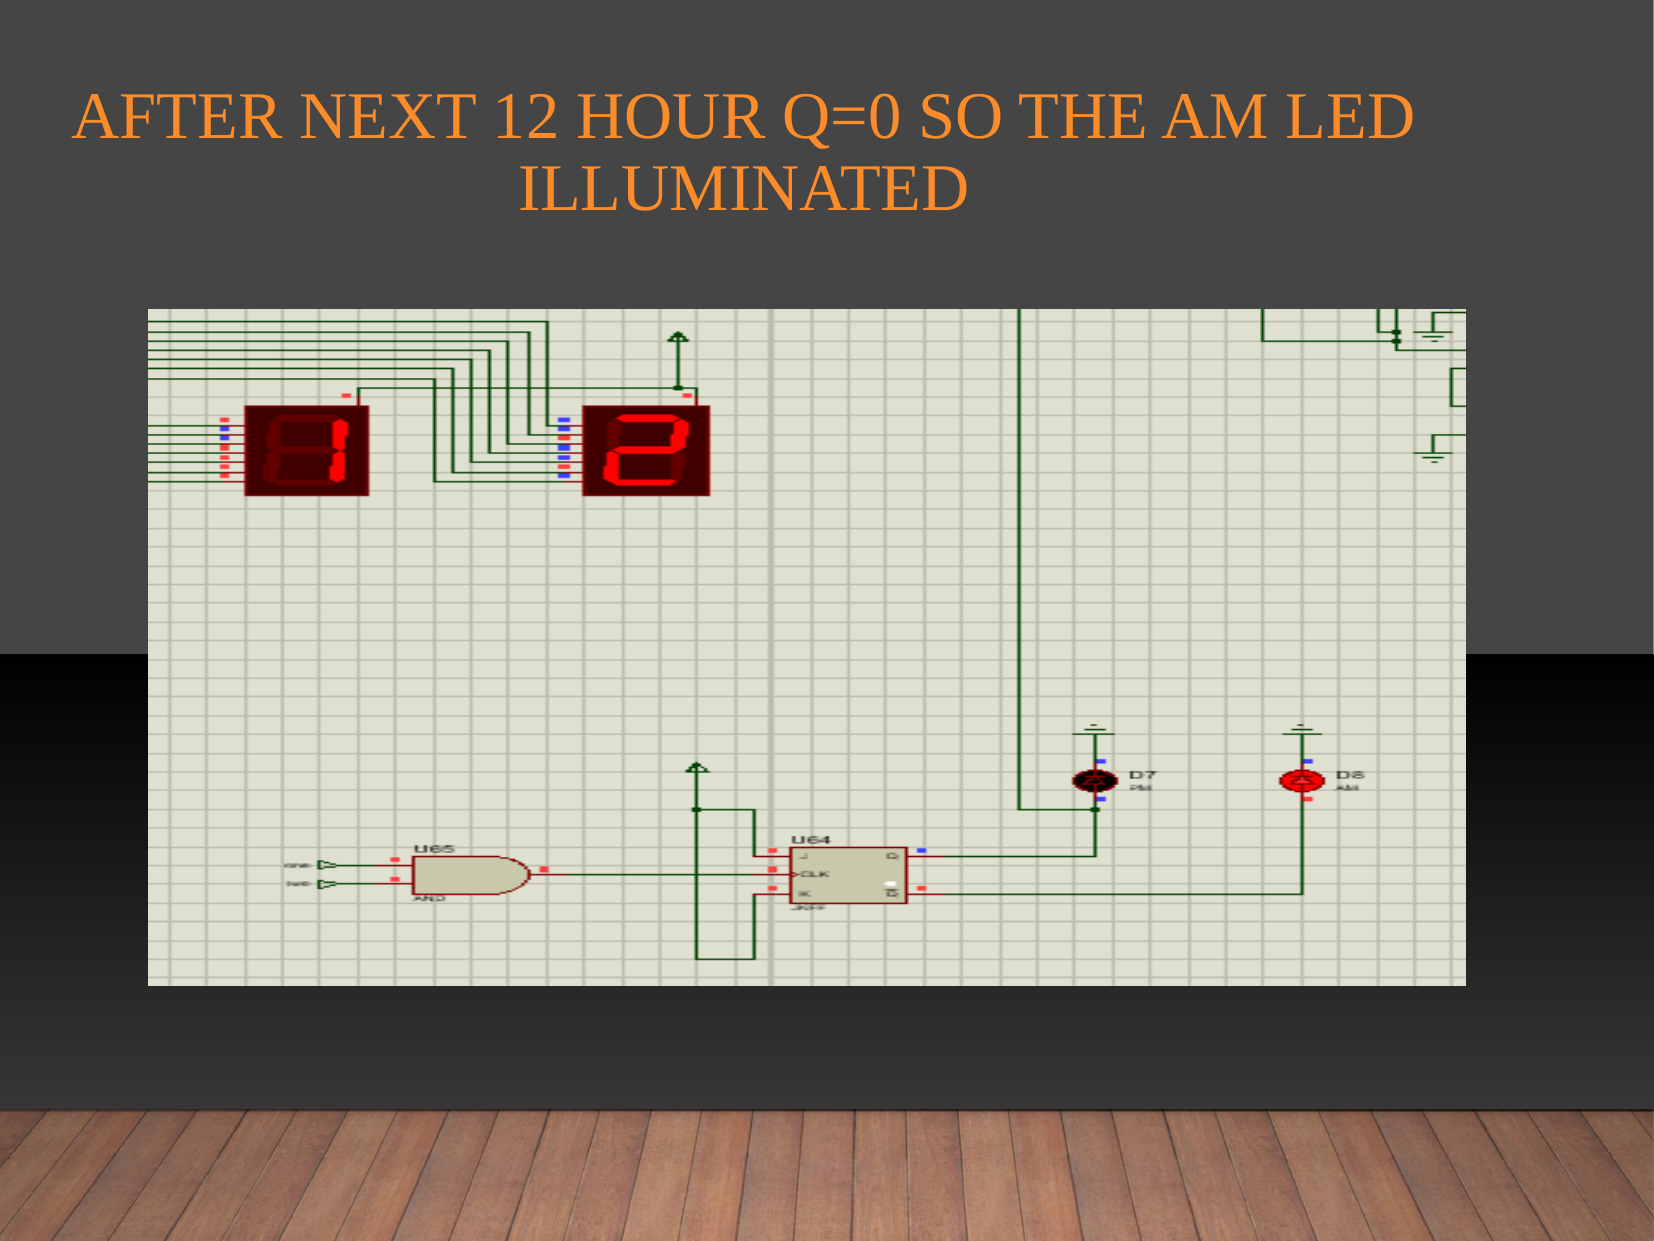

# after next 12 hour Q=0 so the AM led illuminated